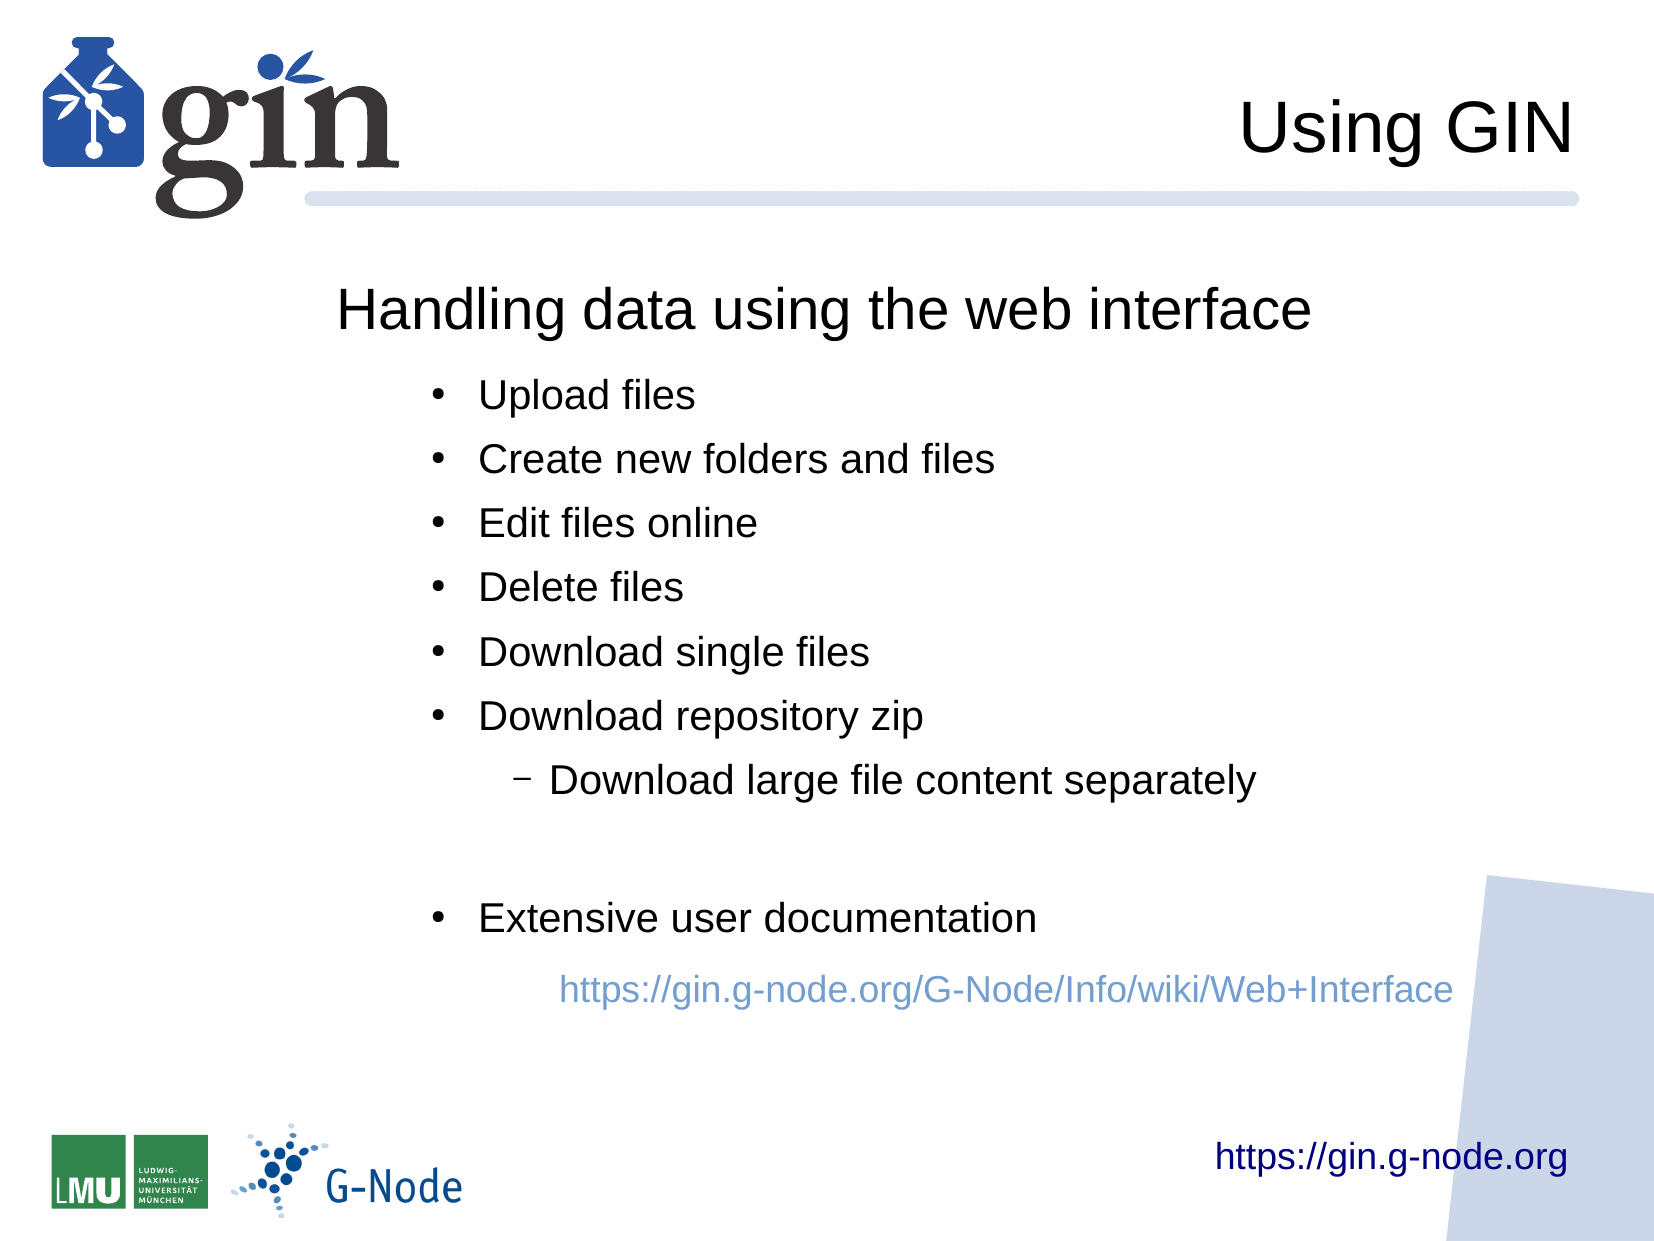

Using GIN
# Handling data using the web interface
Upload files
Create new folders and files
Edit files online
Delete files
Download single files
Download repository zip
Download large file content separately
Extensive user documentation
https://gin.g-node.org/G-Node/Info/wiki/Web+Interface
https://gin.g-node.org